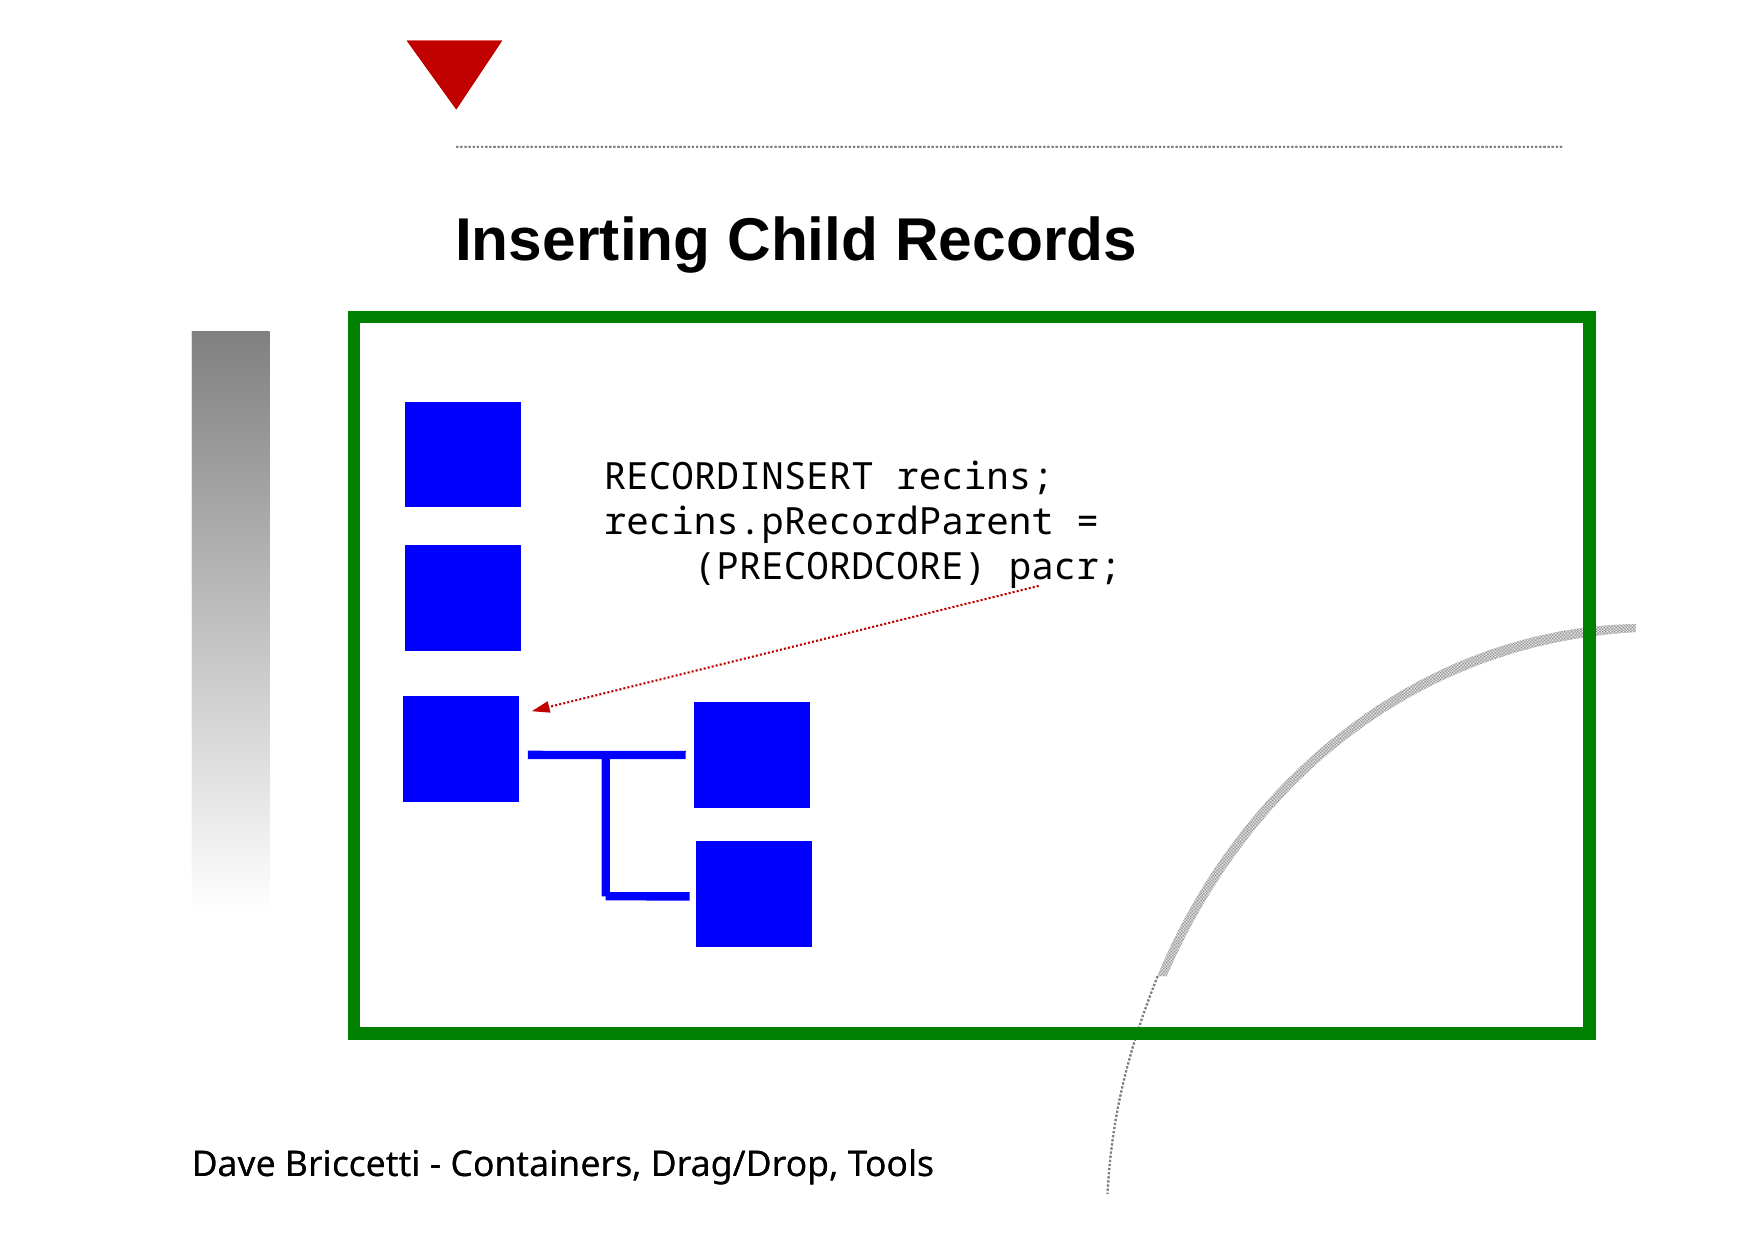

Inserting Child Records
RECORDINSERT recins;
recins.pRecordParent =
 (PRECORDCORE) pacr;
Dave Briccetti - Containers, Drag/Drop, Tools